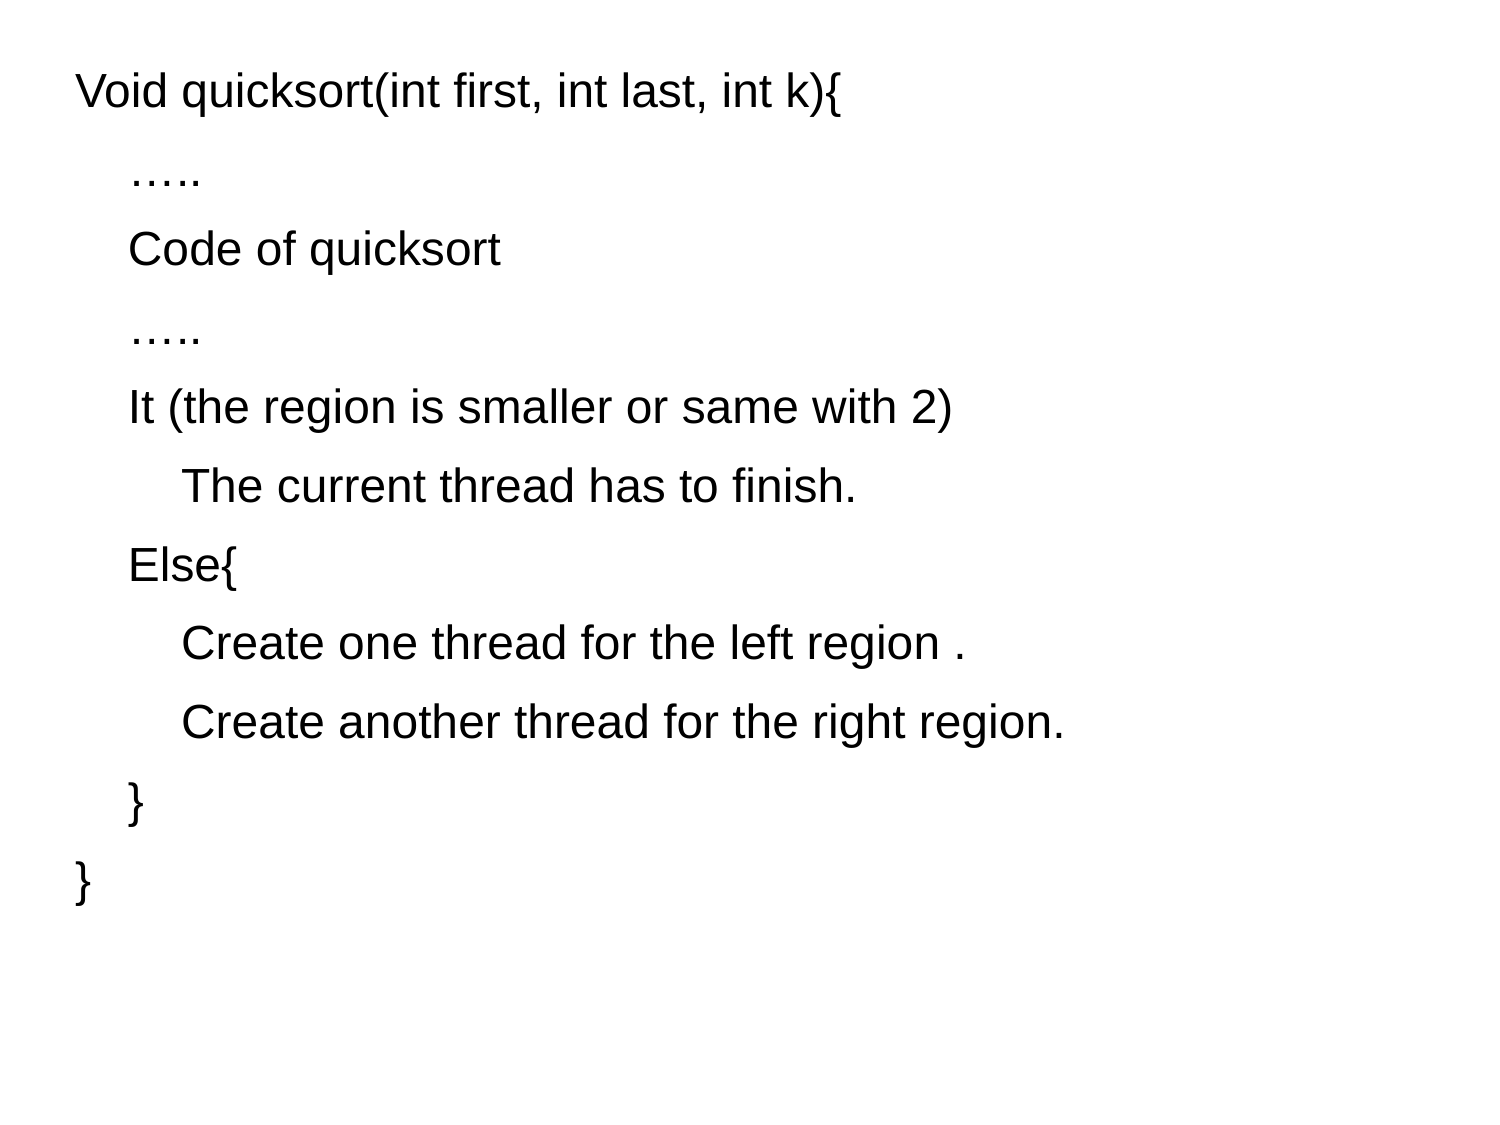

# Void quicksort(int first, int last, int k){
 …..
 Code of quicksort
 …..
 It (the region is smaller or same with 2)
 The current thread has to finish.
 Else{
 Create one thread for the left region .
 Create another thread for the right region.
 }
}